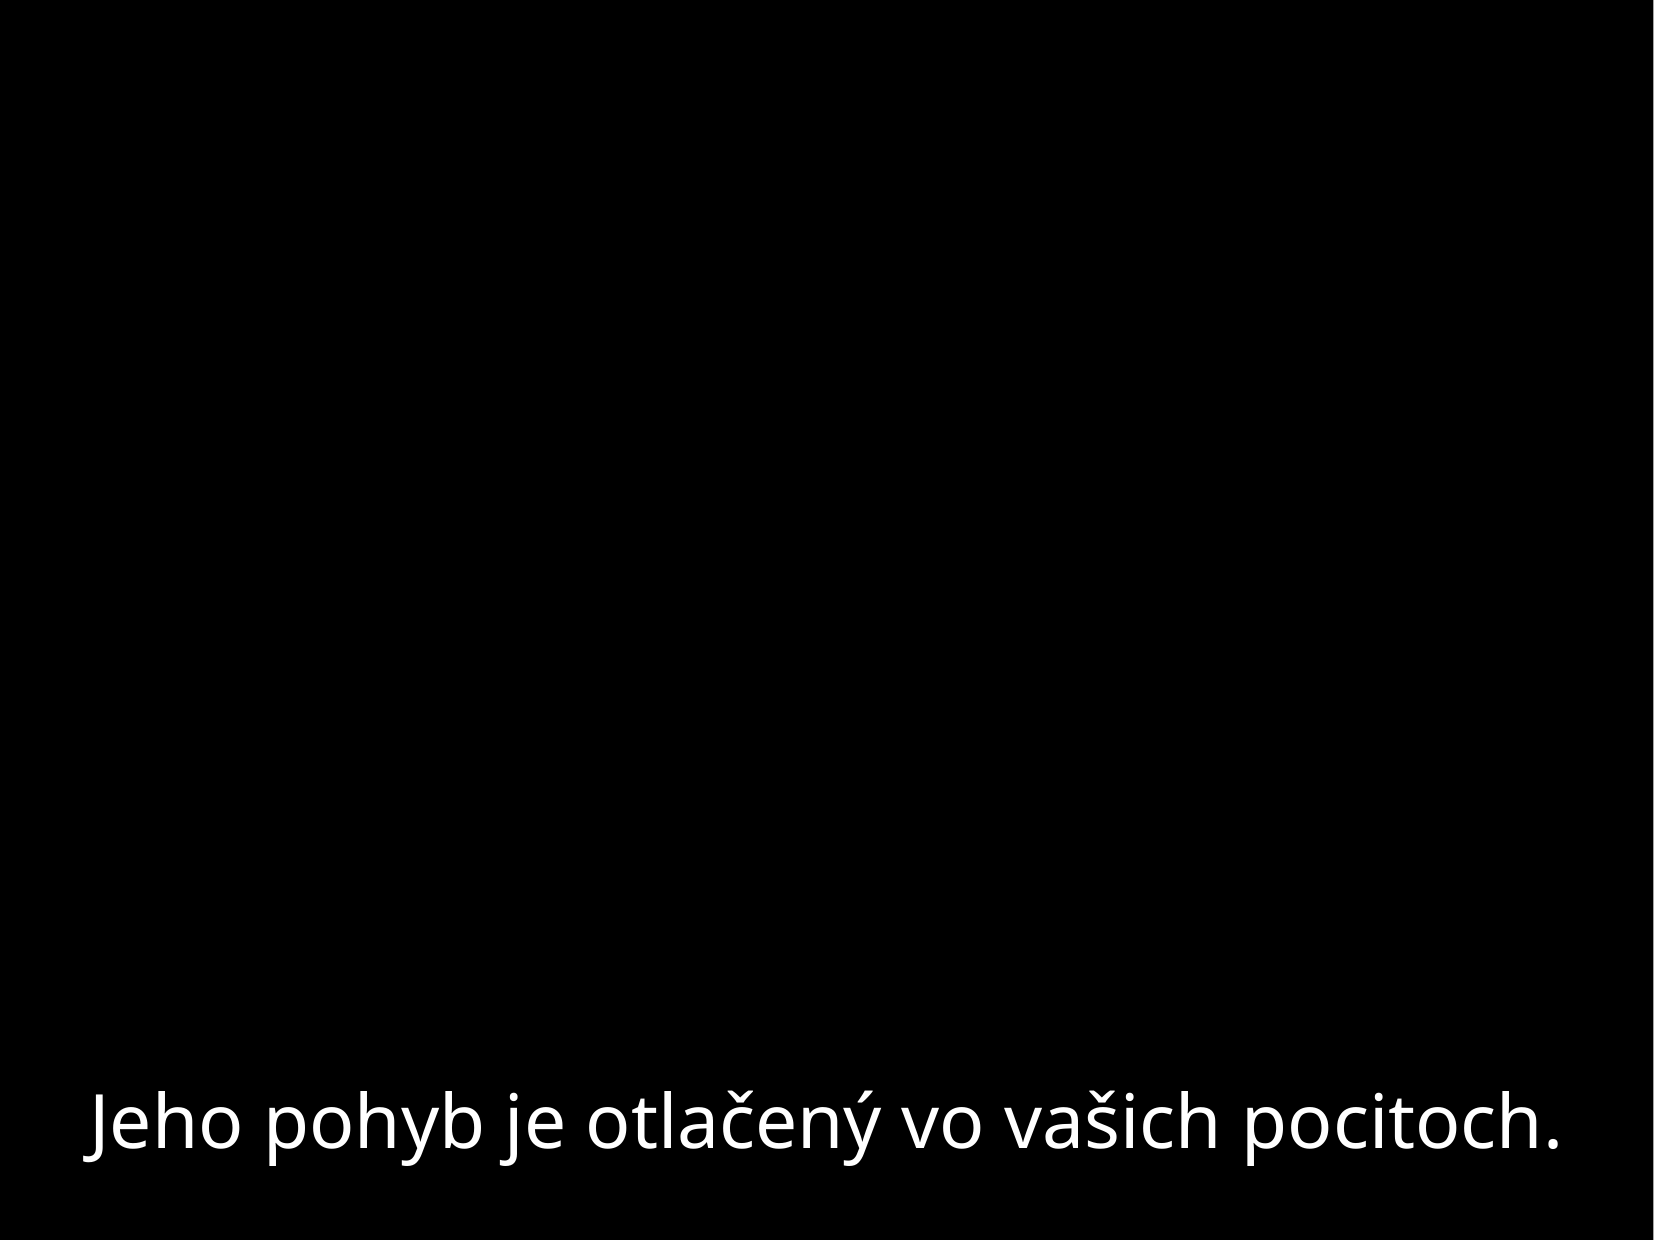

# Jeho pohyb je otlačený vo vašich pocitoch.